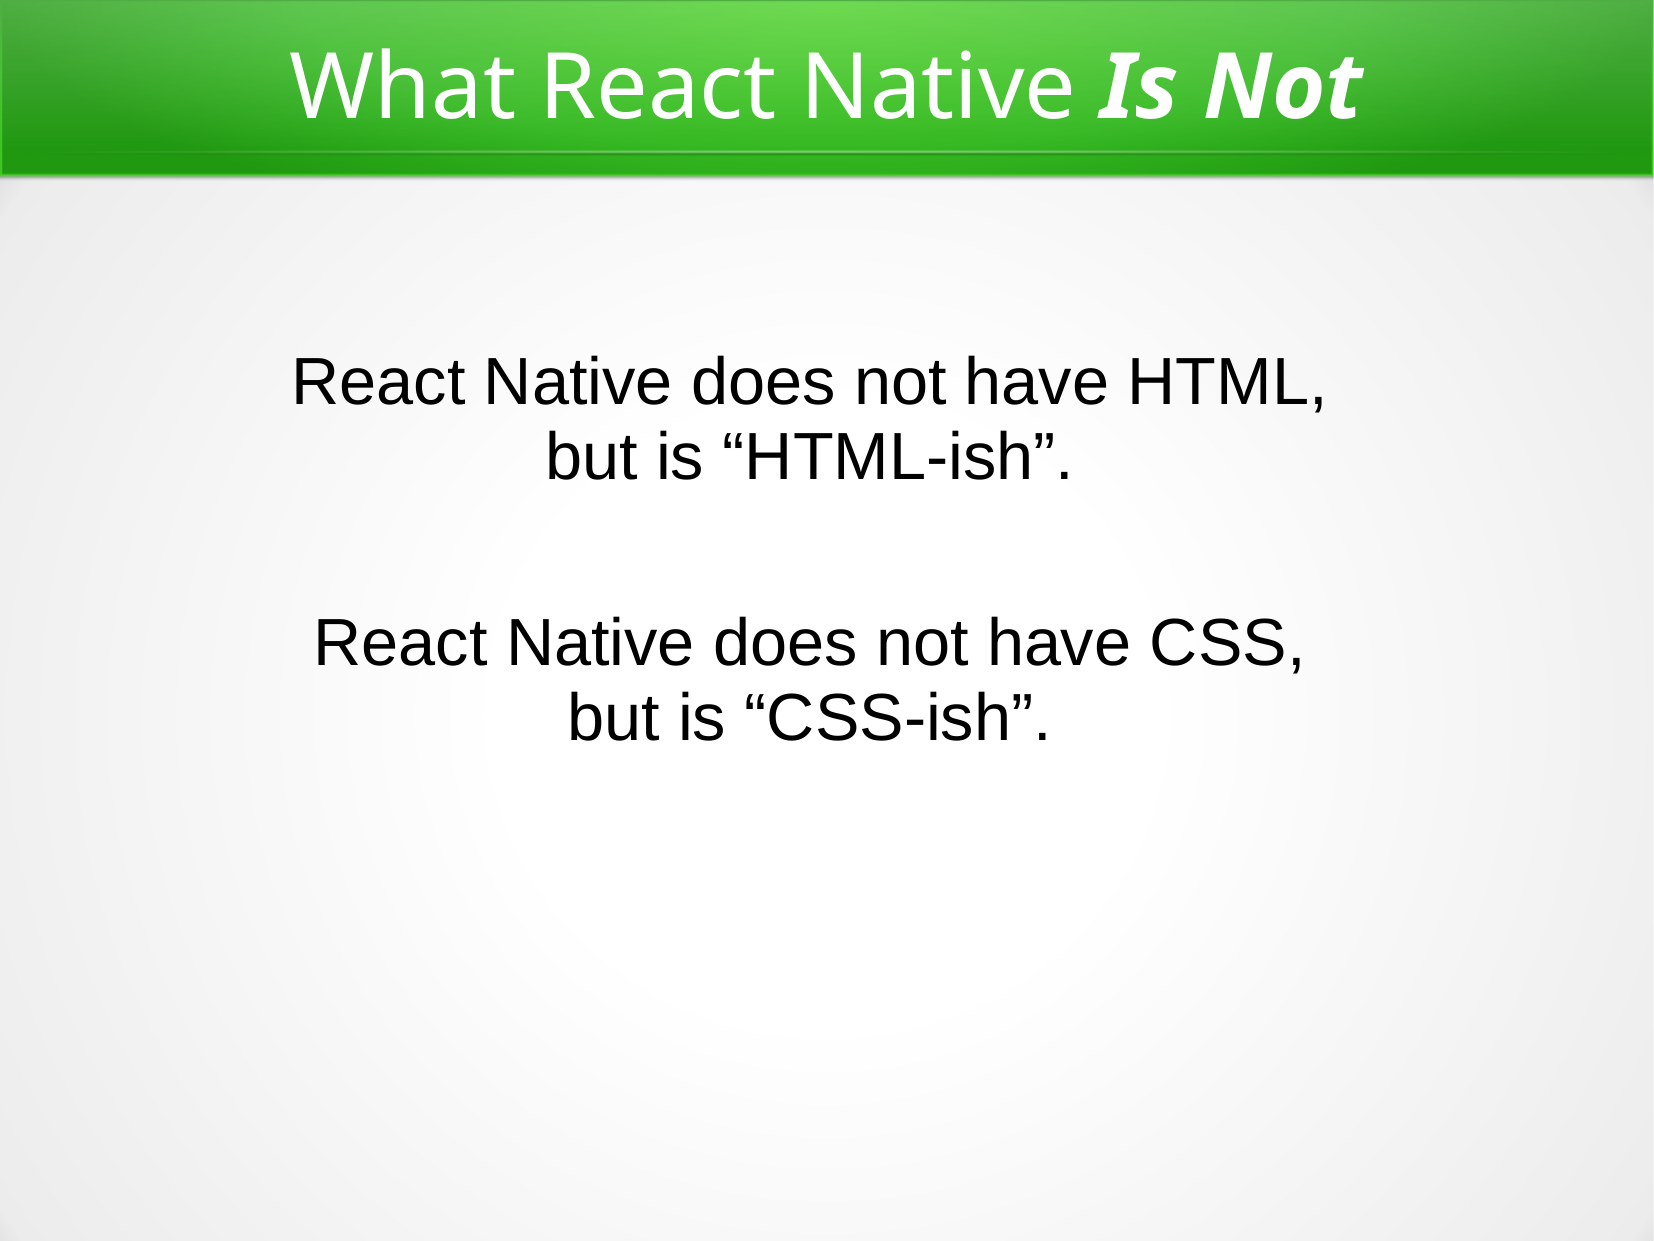

# What React Native Is Not
React Native does not have HTML, but is “HTML-ish”.
React Native does not have CSS, but is “CSS-ish”.